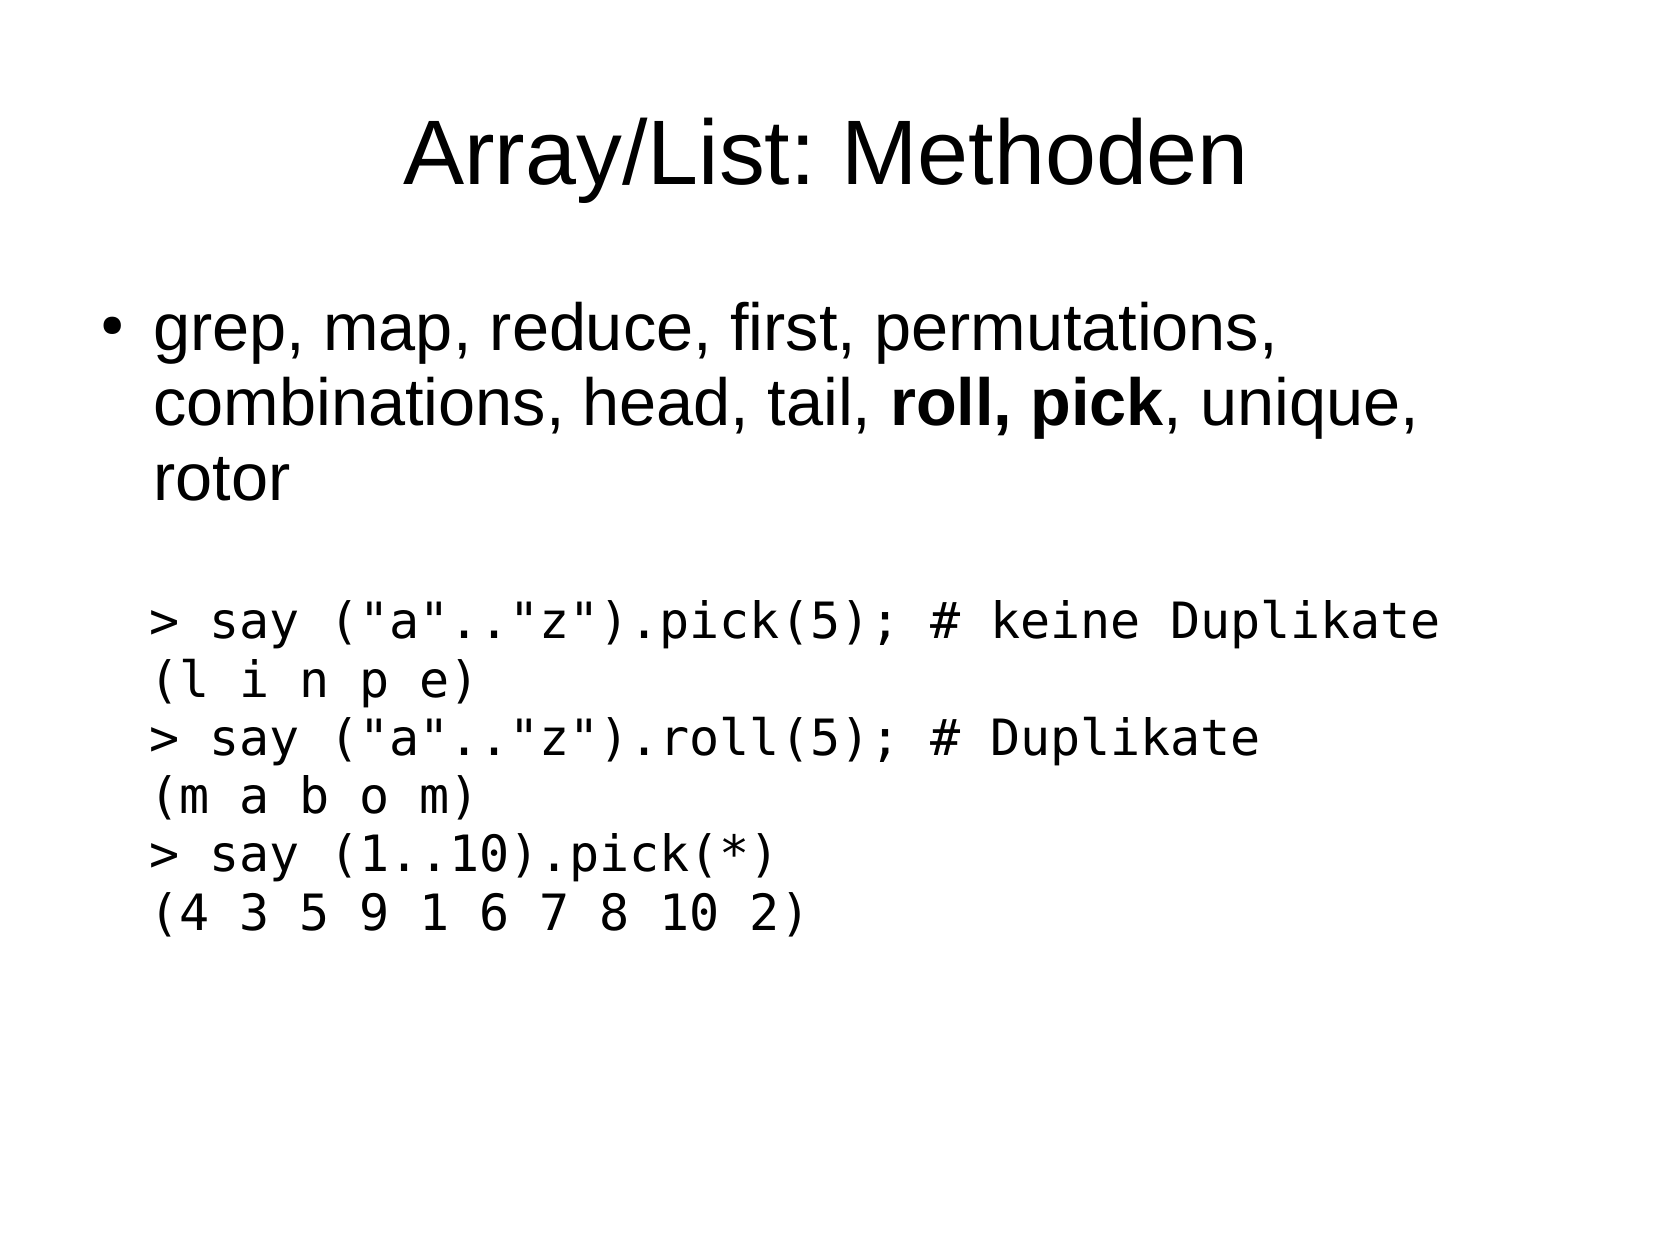

# Array/List: Methoden
grep, map, reduce, first, permutations, combinations, head, tail, roll, pick, unique, rotor
> say ("a".."z").pick(5); # keine Duplikate
(l i n p e)
> say ("a".."z").roll(5); # Duplikate
(m a b o m)
> say (1..10).pick(*)
(4 3 5 9 1 6 7 8 10 2)